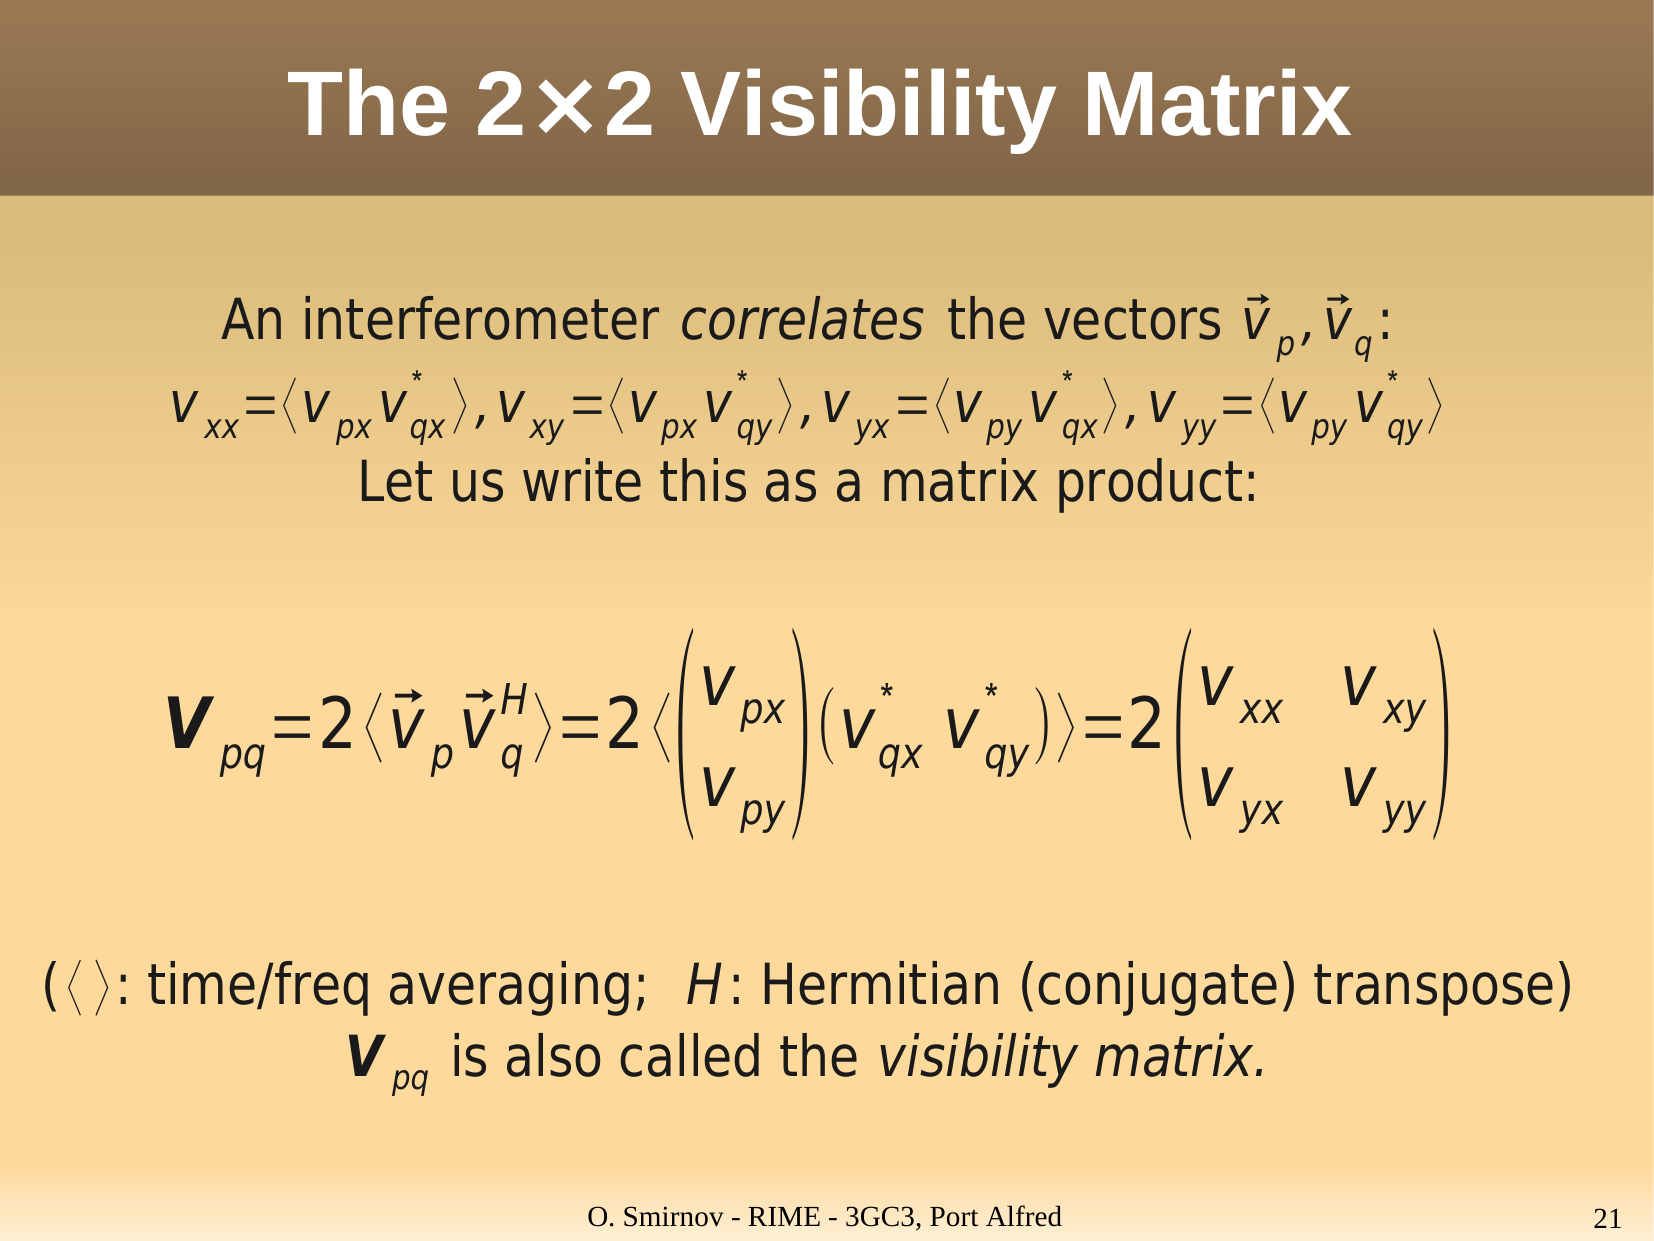

# The 2×2 Visibility Matrix
O. Smirnov - RIME - 3GC3, Port Alfred
21